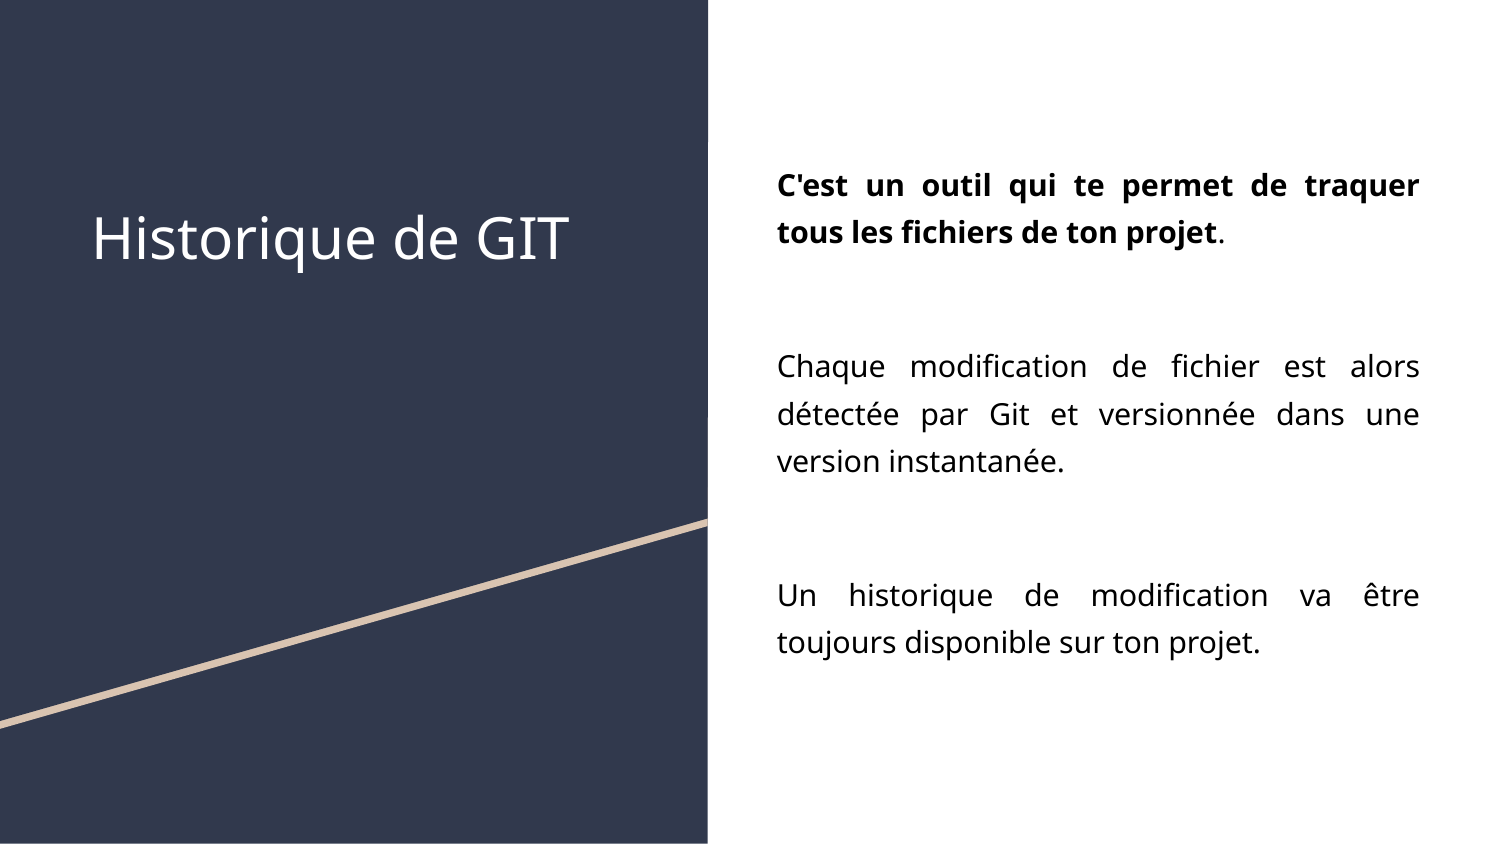

C'est un outil qui te permet de traquer tous les fichiers de ton projet.
Chaque modification de fichier est alors détectée par Git et versionnée dans une version instantanée.
Un historique de modification va être toujours disponible sur ton projet.
# Historique de GIT